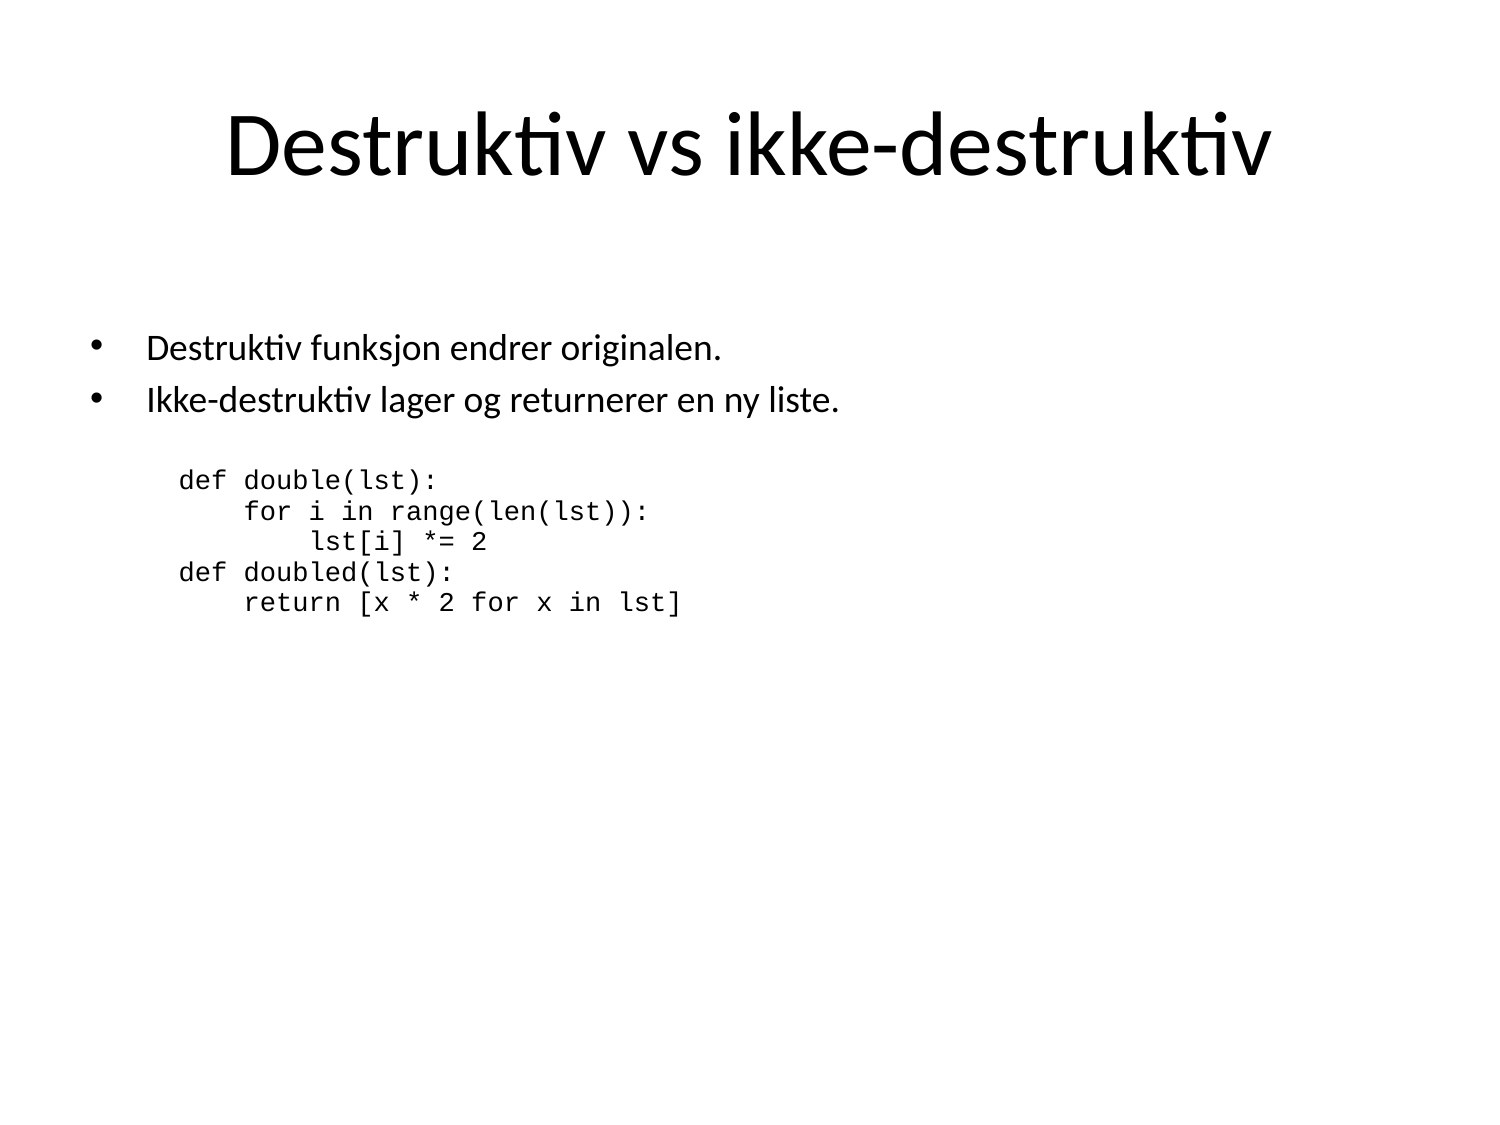

# Destruktiv vs ikke-destruktiv
Destruktiv funksjon endrer originalen.
Ikke-destruktiv lager og returnerer en ny liste.
def double(lst):
 for i in range(len(lst)):
 lst[i] *= 2
def doubled(lst):
 return [x * 2 for x in lst]